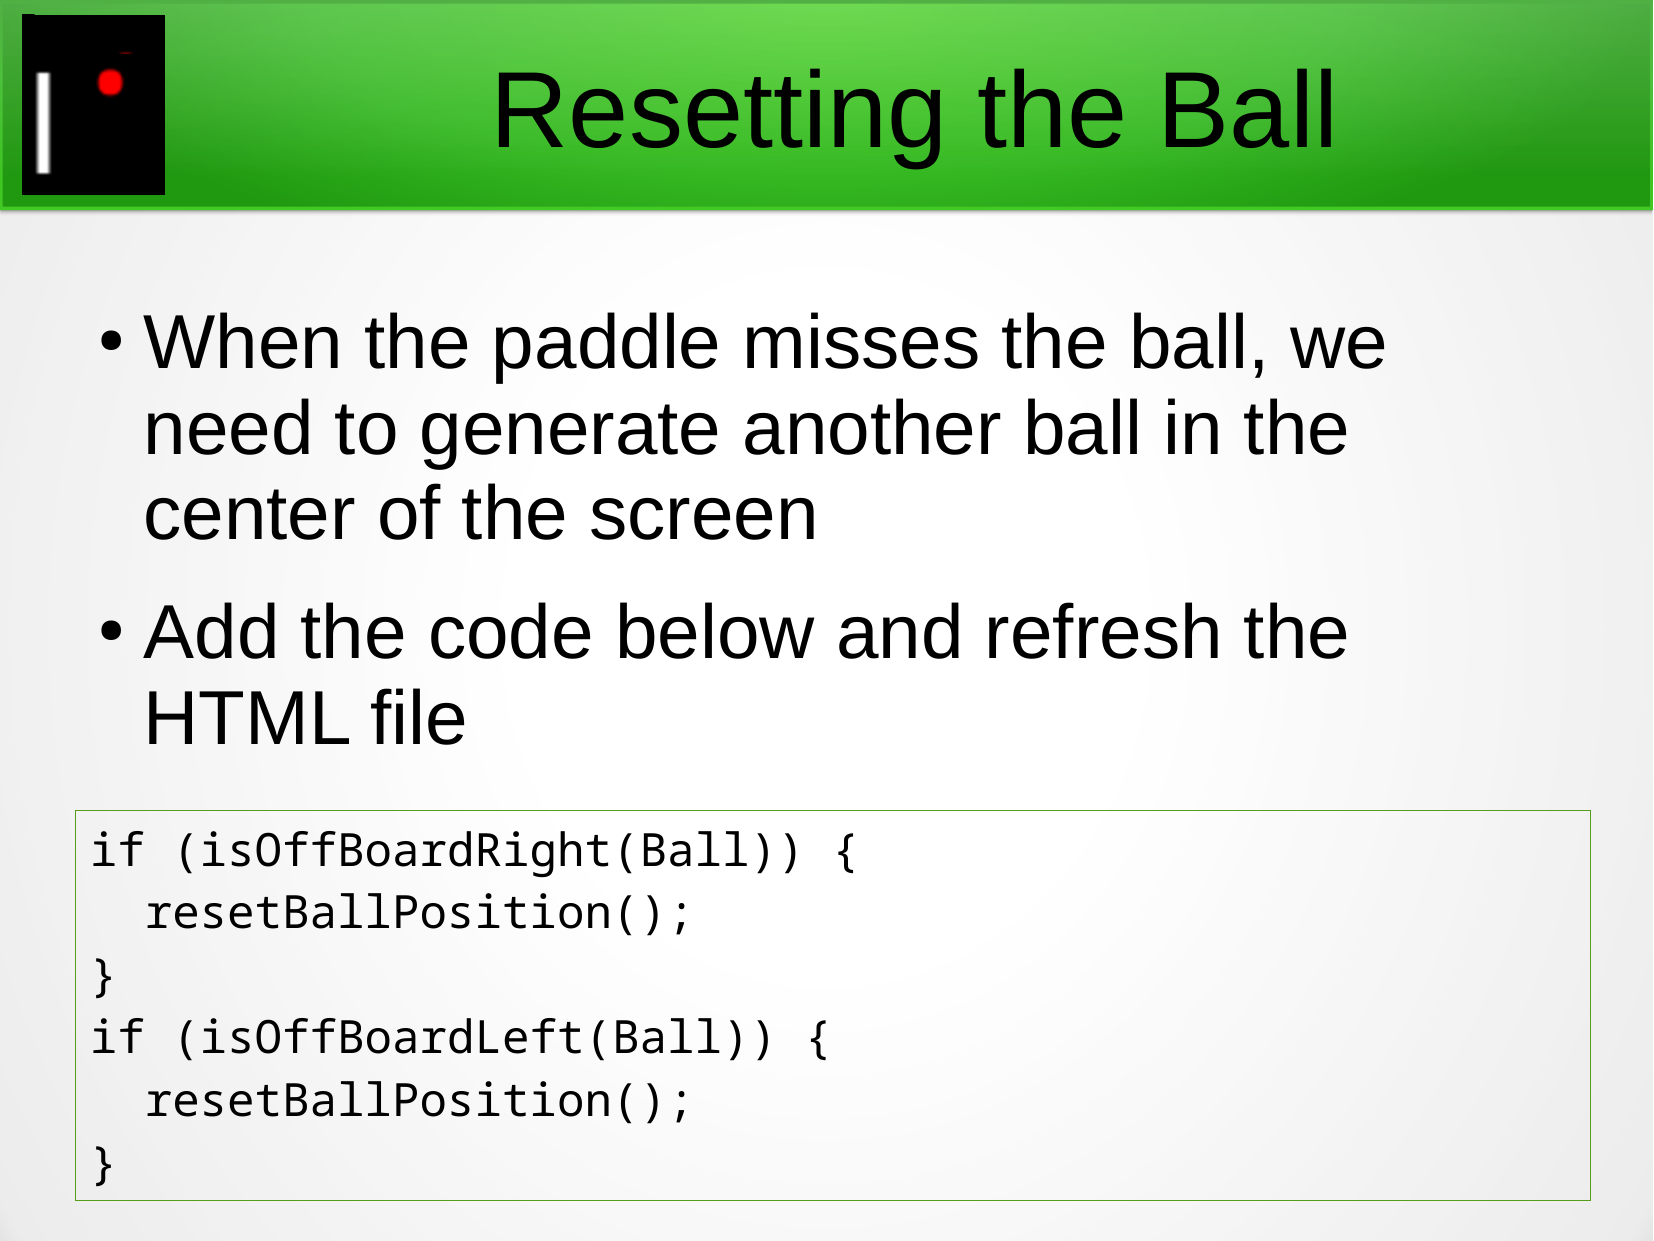

# Resetting the Ball
When the paddle misses the ball, we need to generate another ball in the center of the screen
Add the code below and refresh the HTML file
if (isOffBoardRight(Ball)) {
 resetBallPosition();
}
if (isOffBoardLeft(Ball)) {
 resetBallPosition();
}